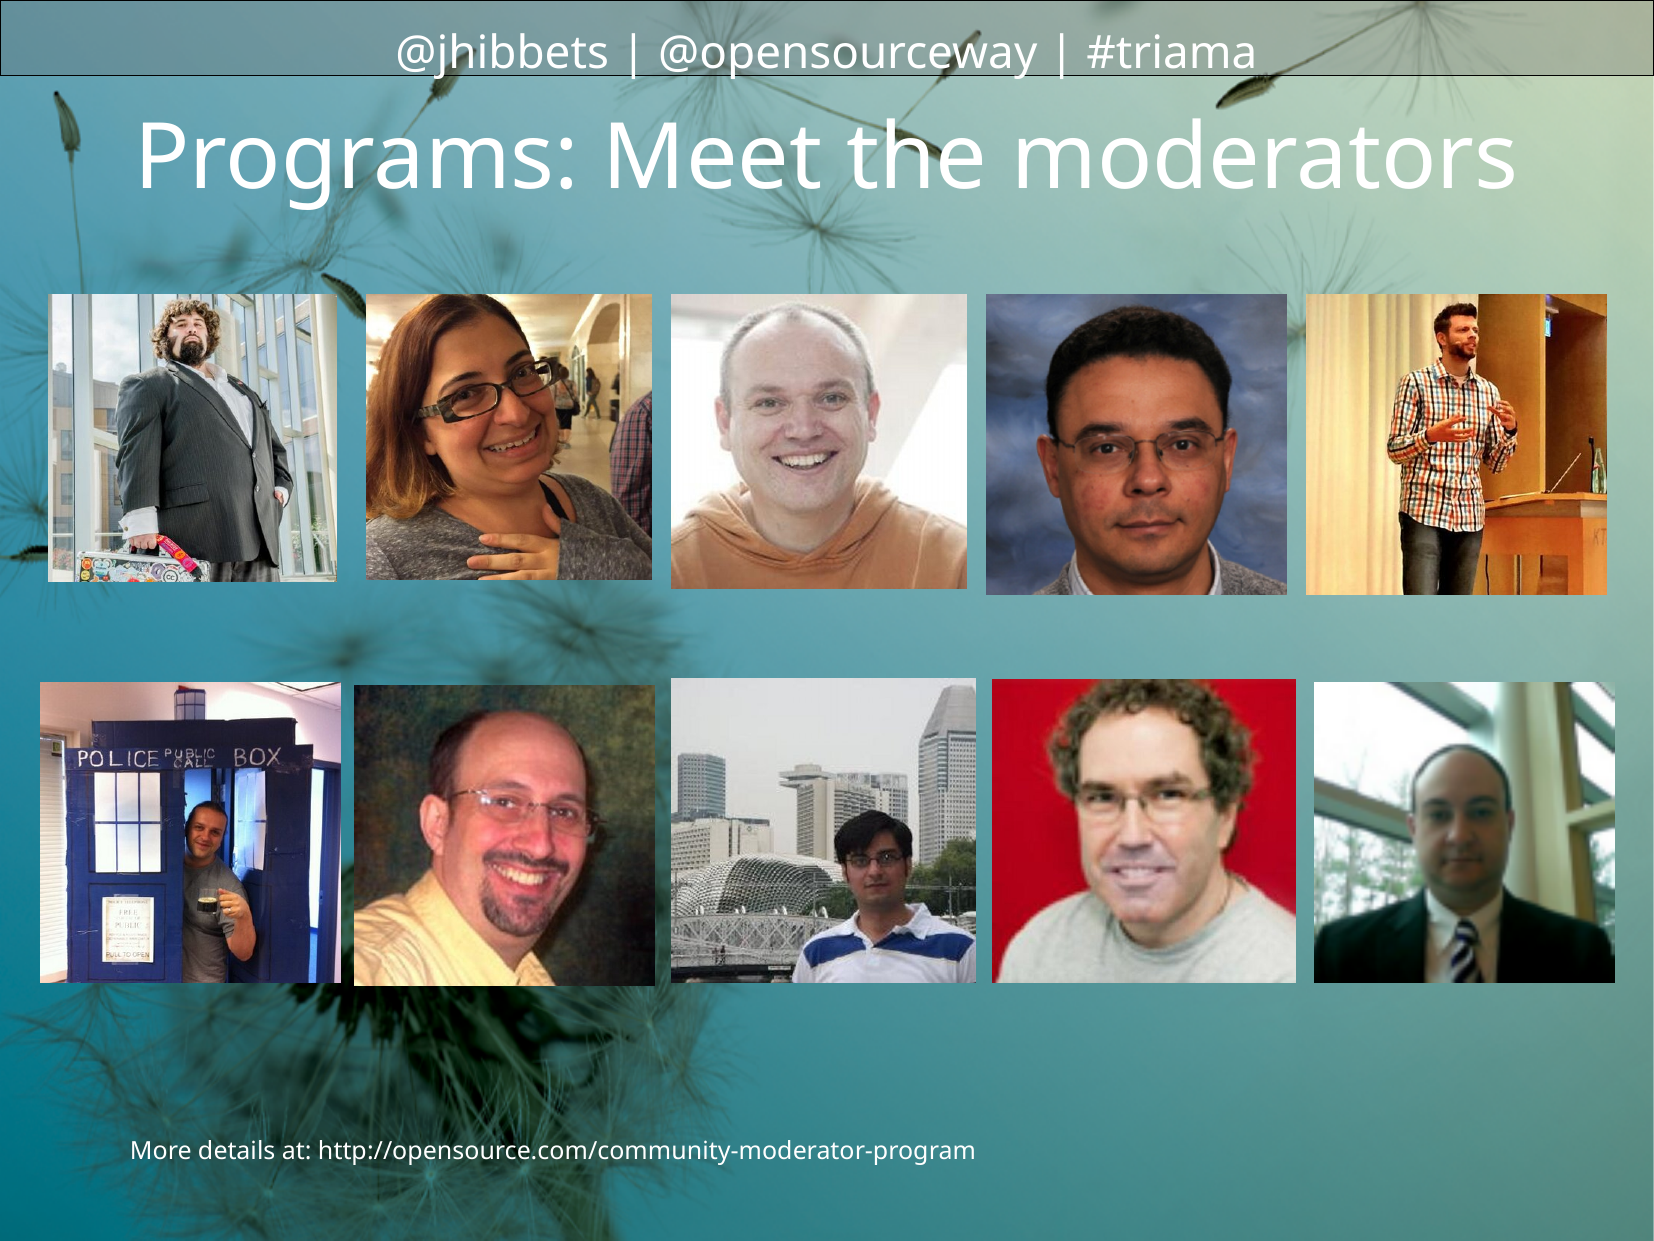

# Programs: Meet the moderators
More details at: http://opensource.com/community-moderator-program